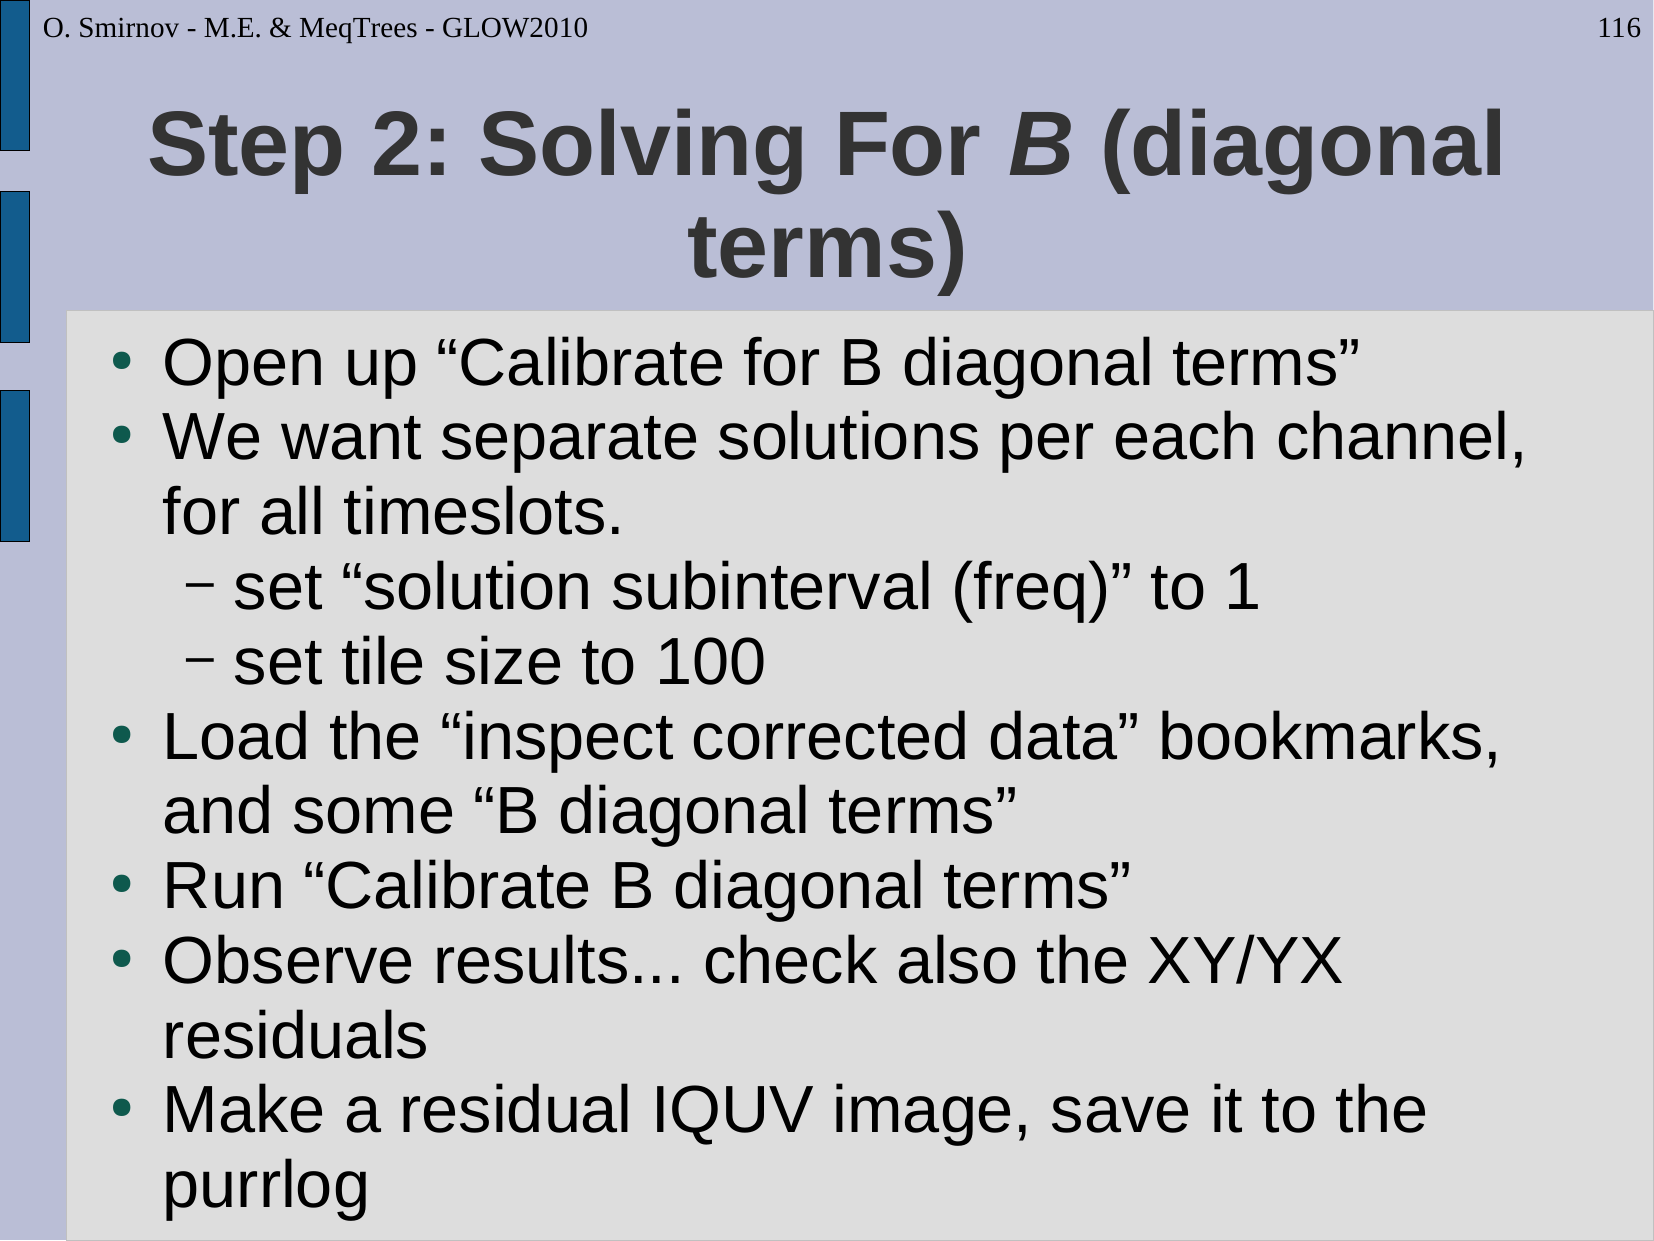

O. Smirnov - M.E. & MeqTrees - GLOW2010
116
# Step 2: Solving For B (diagonal terms)
Open up “Calibrate for B diagonal terms”
We want separate solutions per each channel, for all timeslots.
set “solution subinterval (freq)” to 1
set tile size to 100
Load the “inspect corrected data” bookmarks, and some “B diagonal terms”
Run “Calibrate B diagonal terms”
Observe results... check also the XY/YX residuals
Make a residual IQUV image, save it to the purrlog